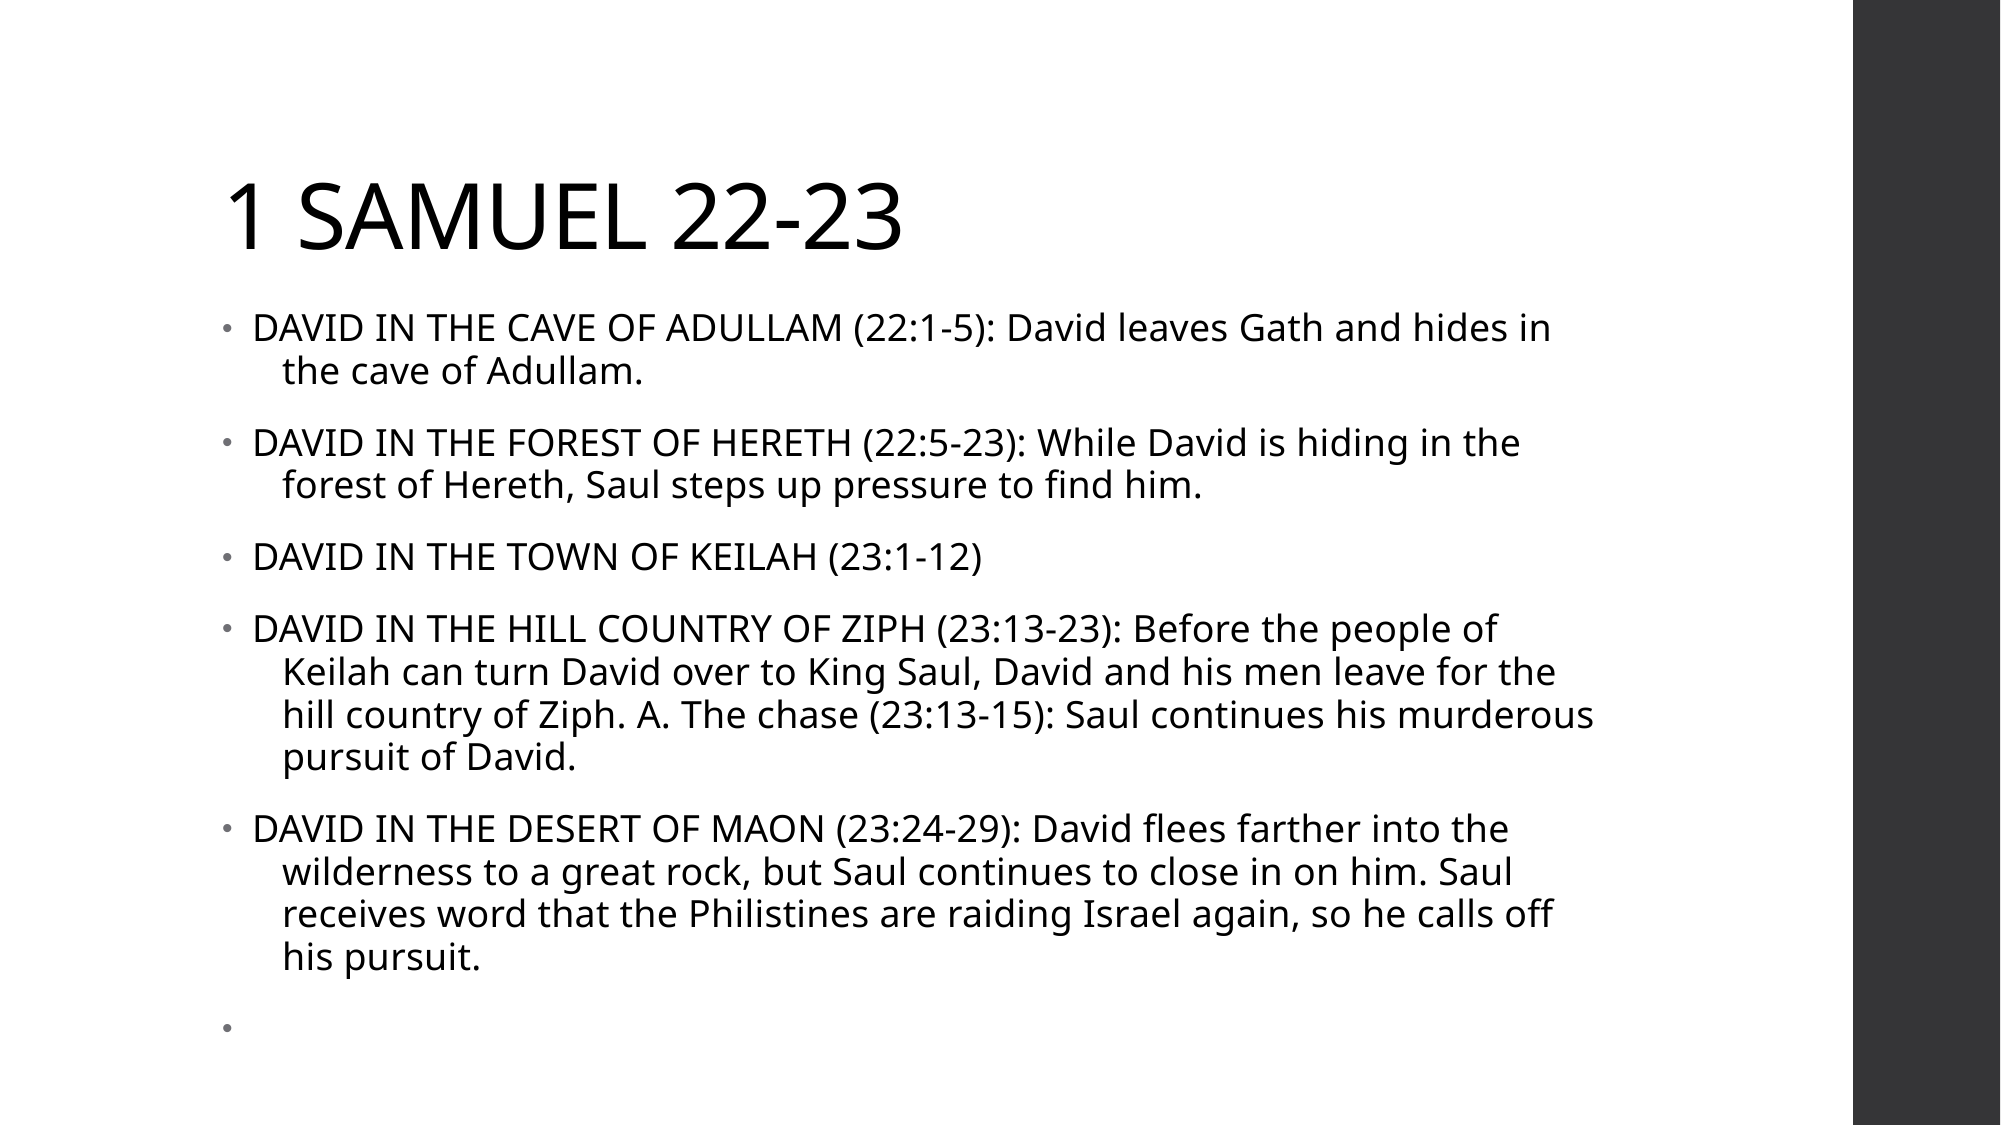

# 1 SAMUEL 22-23
DAVID IN THE CAVE OF ADULLAM (22:1-5): David leaves Gath and hides in the cave of Adullam.
DAVID IN THE FOREST OF HERETH (22:5-23): While David is hiding in the forest of Hereth, Saul steps up pressure to find him.
DAVID IN THE TOWN OF KEILAH (23:1-12)
DAVID IN THE HILL COUNTRY OF ZIPH (23:13-23): Before the people of Keilah can turn David over to King Saul, David and his men leave for the hill country of Ziph. A. The chase (23:13-15): Saul continues his murderous pursuit of David.
DAVID IN THE DESERT OF MAON (23:24-29): David flees farther into the wilderness to a great rock, but Saul continues to close in on him. Saul receives word that the Philistines are raiding Israel again, so he calls off his pursuit.